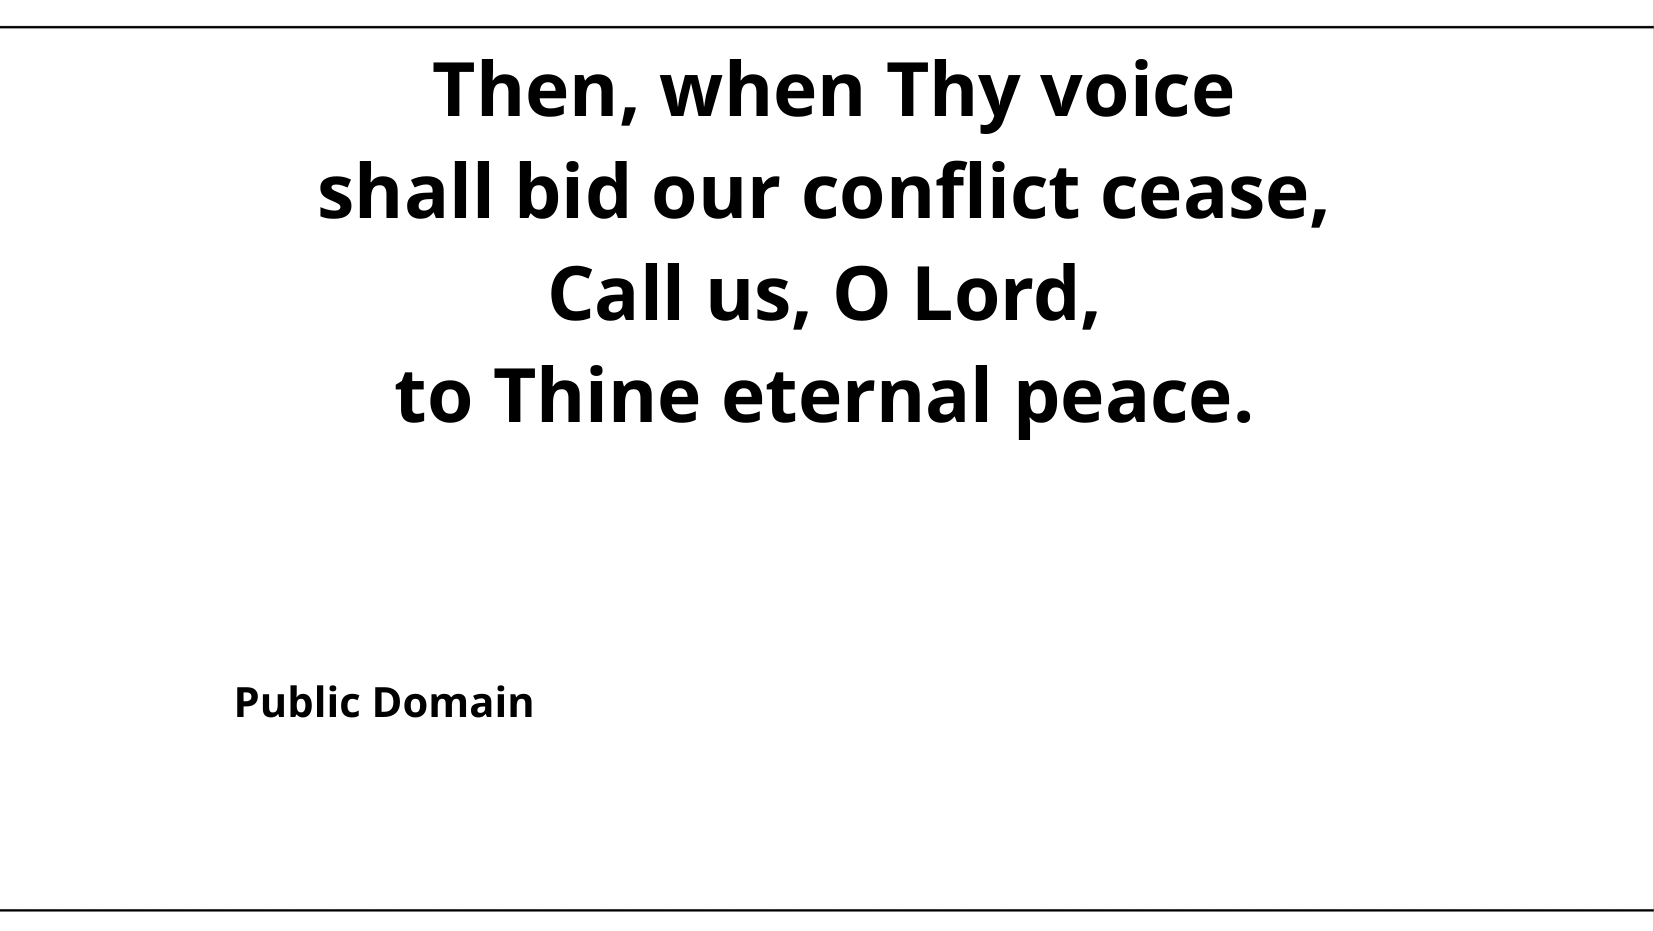

Then, when Thy voice
shall bid our conflict cease,
Call us, O Lord,
to Thine eternal peace.
 Public Domain